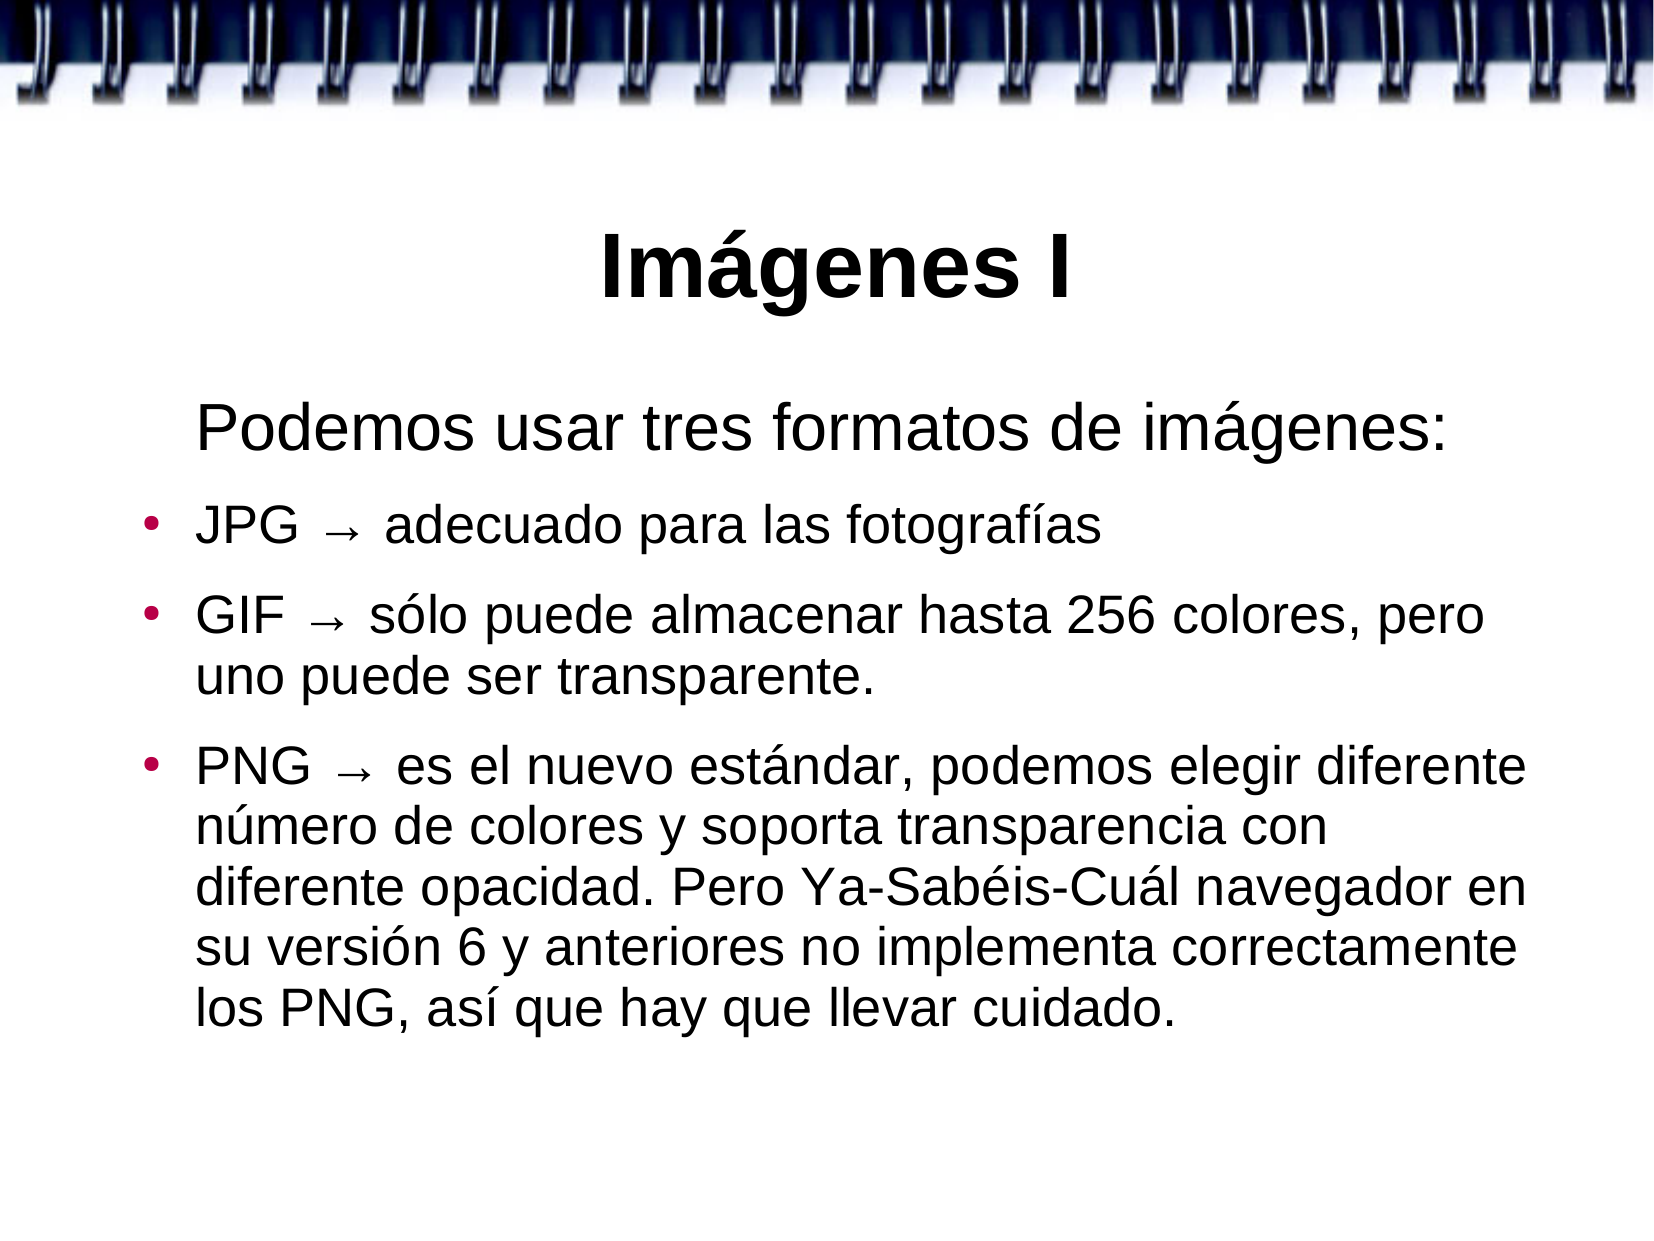

# Imágenes I
Podemos usar tres formatos de imágenes:
JPG → adecuado para las fotografías
GIF → sólo puede almacenar hasta 256 colores, pero uno puede ser transparente.
PNG → es el nuevo estándar, podemos elegir diferente número de colores y soporta transparencia con diferente opacidad. Pero Ya-Sabéis-Cuál navegador en su versión 6 y anteriores no implementa correctamente los PNG, así que hay que llevar cuidado.